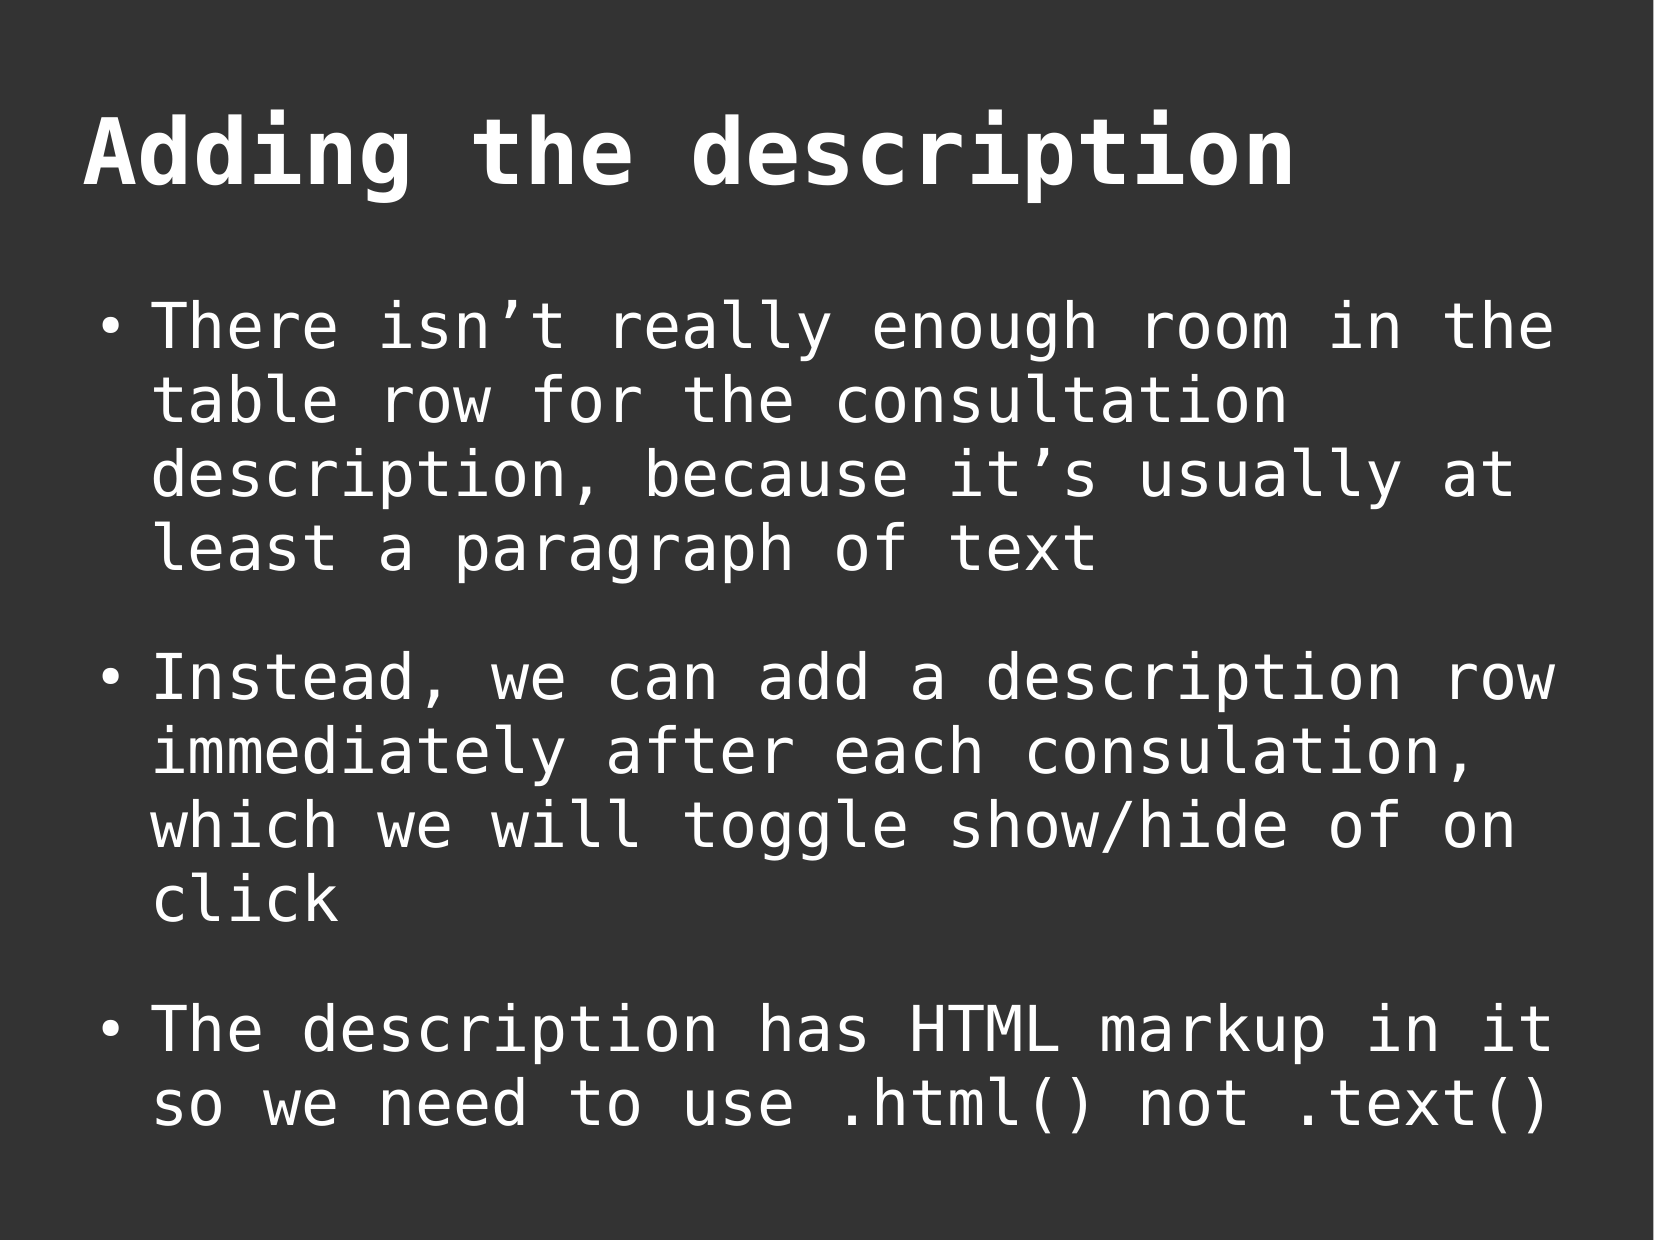

# Adding the description
There isn’t really enough room in the table row for the consultation description, because it’s usually at least a paragraph of text
Instead, we can add a description row immediately after each consulation, which we will toggle show/hide of on click
The description has HTML markup in it so we need to use .html() not .text()